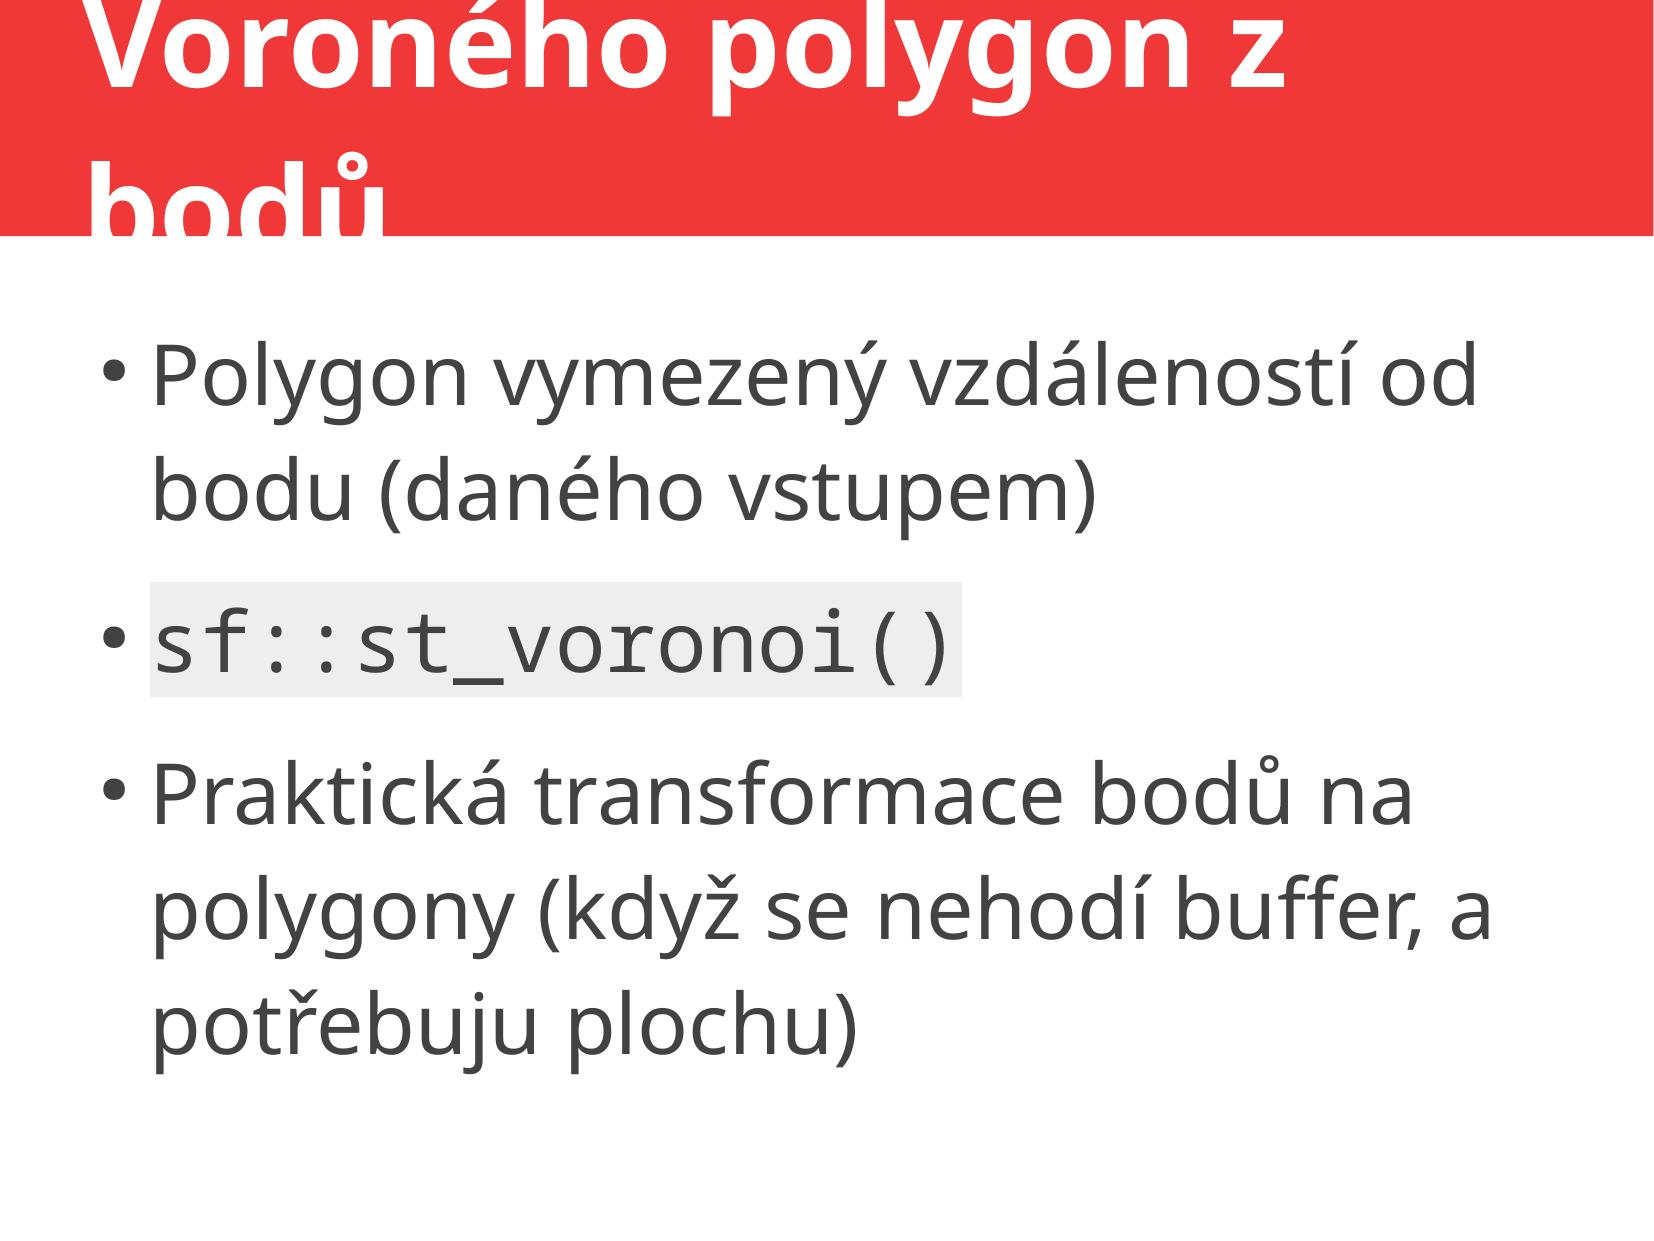

# Voroného polygon z bodů
Polygon vymezený vzdáleností od bodu (daného vstupem)
sf::st_voronoi()
Praktická transformace bodů na polygony (když se nehodí buffer, a potřebuju plochu)